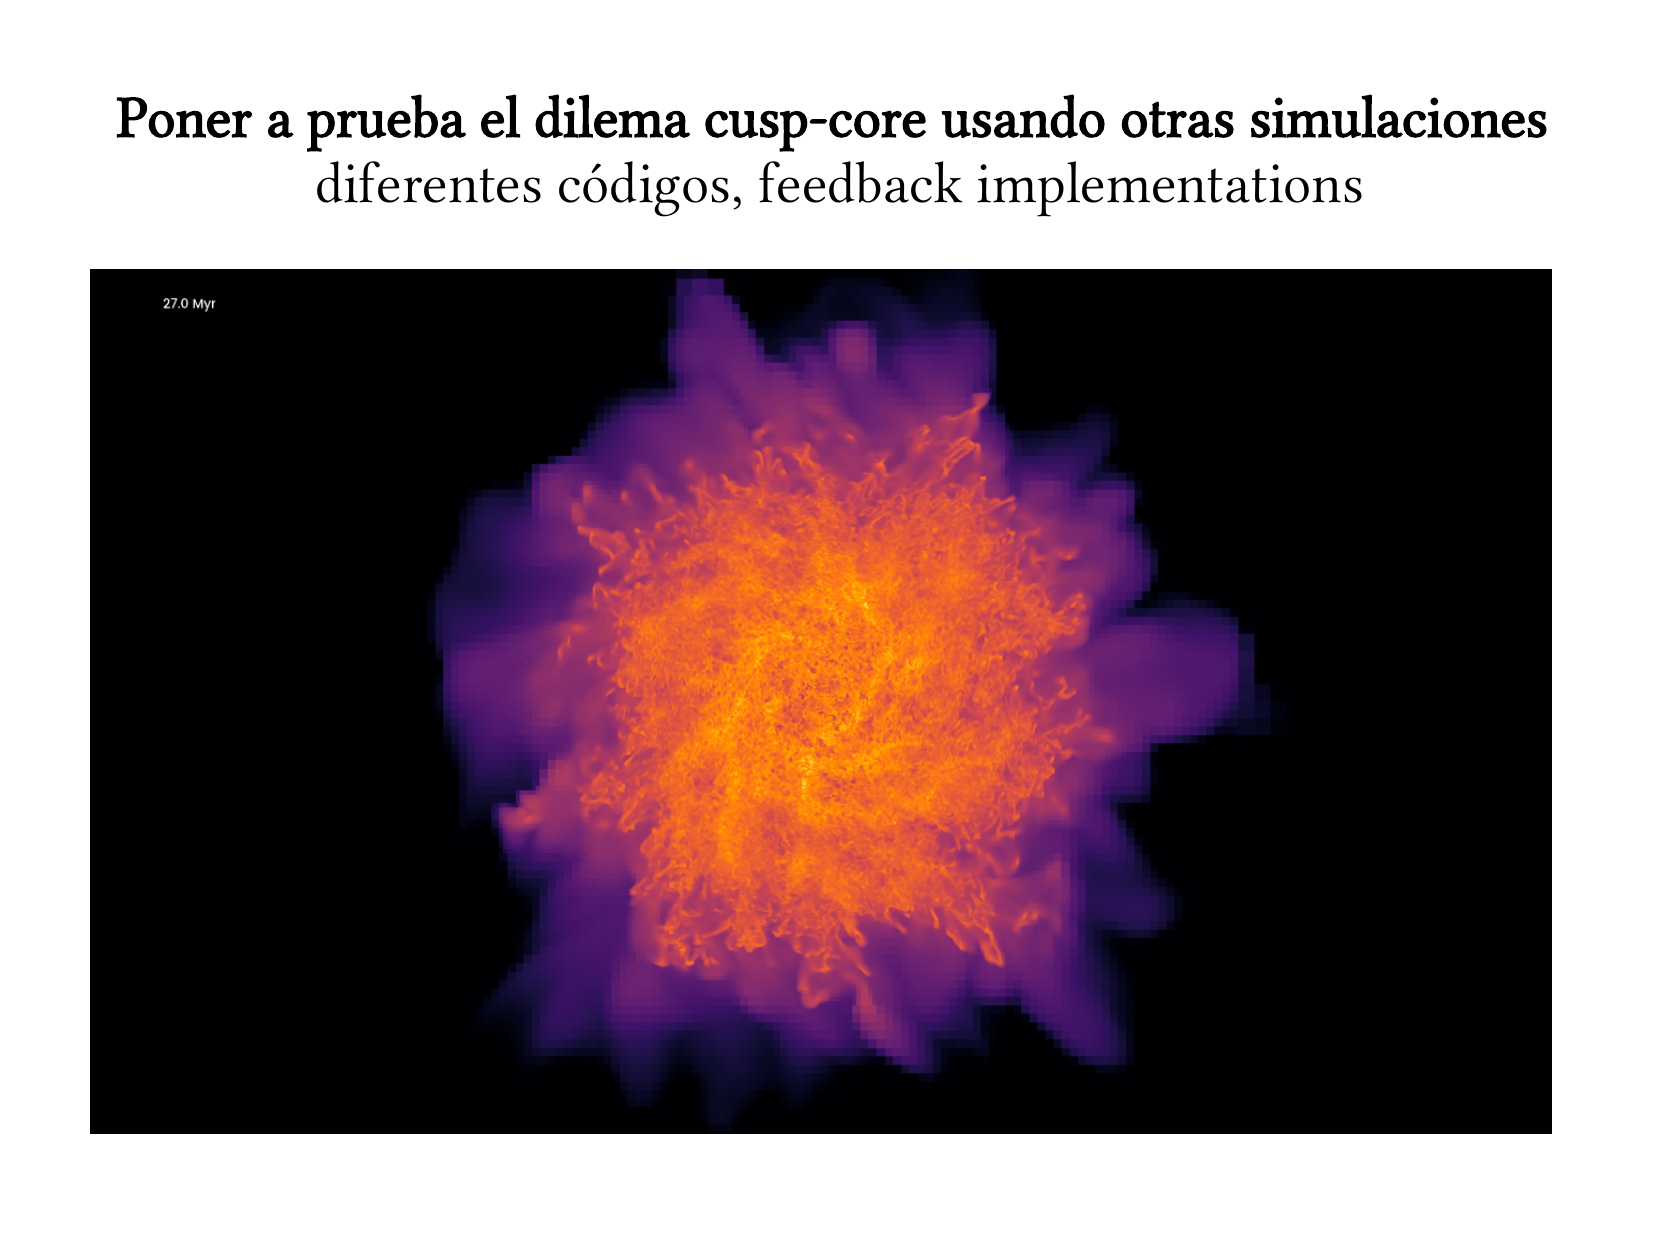

# Poner a prueba el dilema cusp-core usando otras simulaciones diferentes códigos, feedback implementations